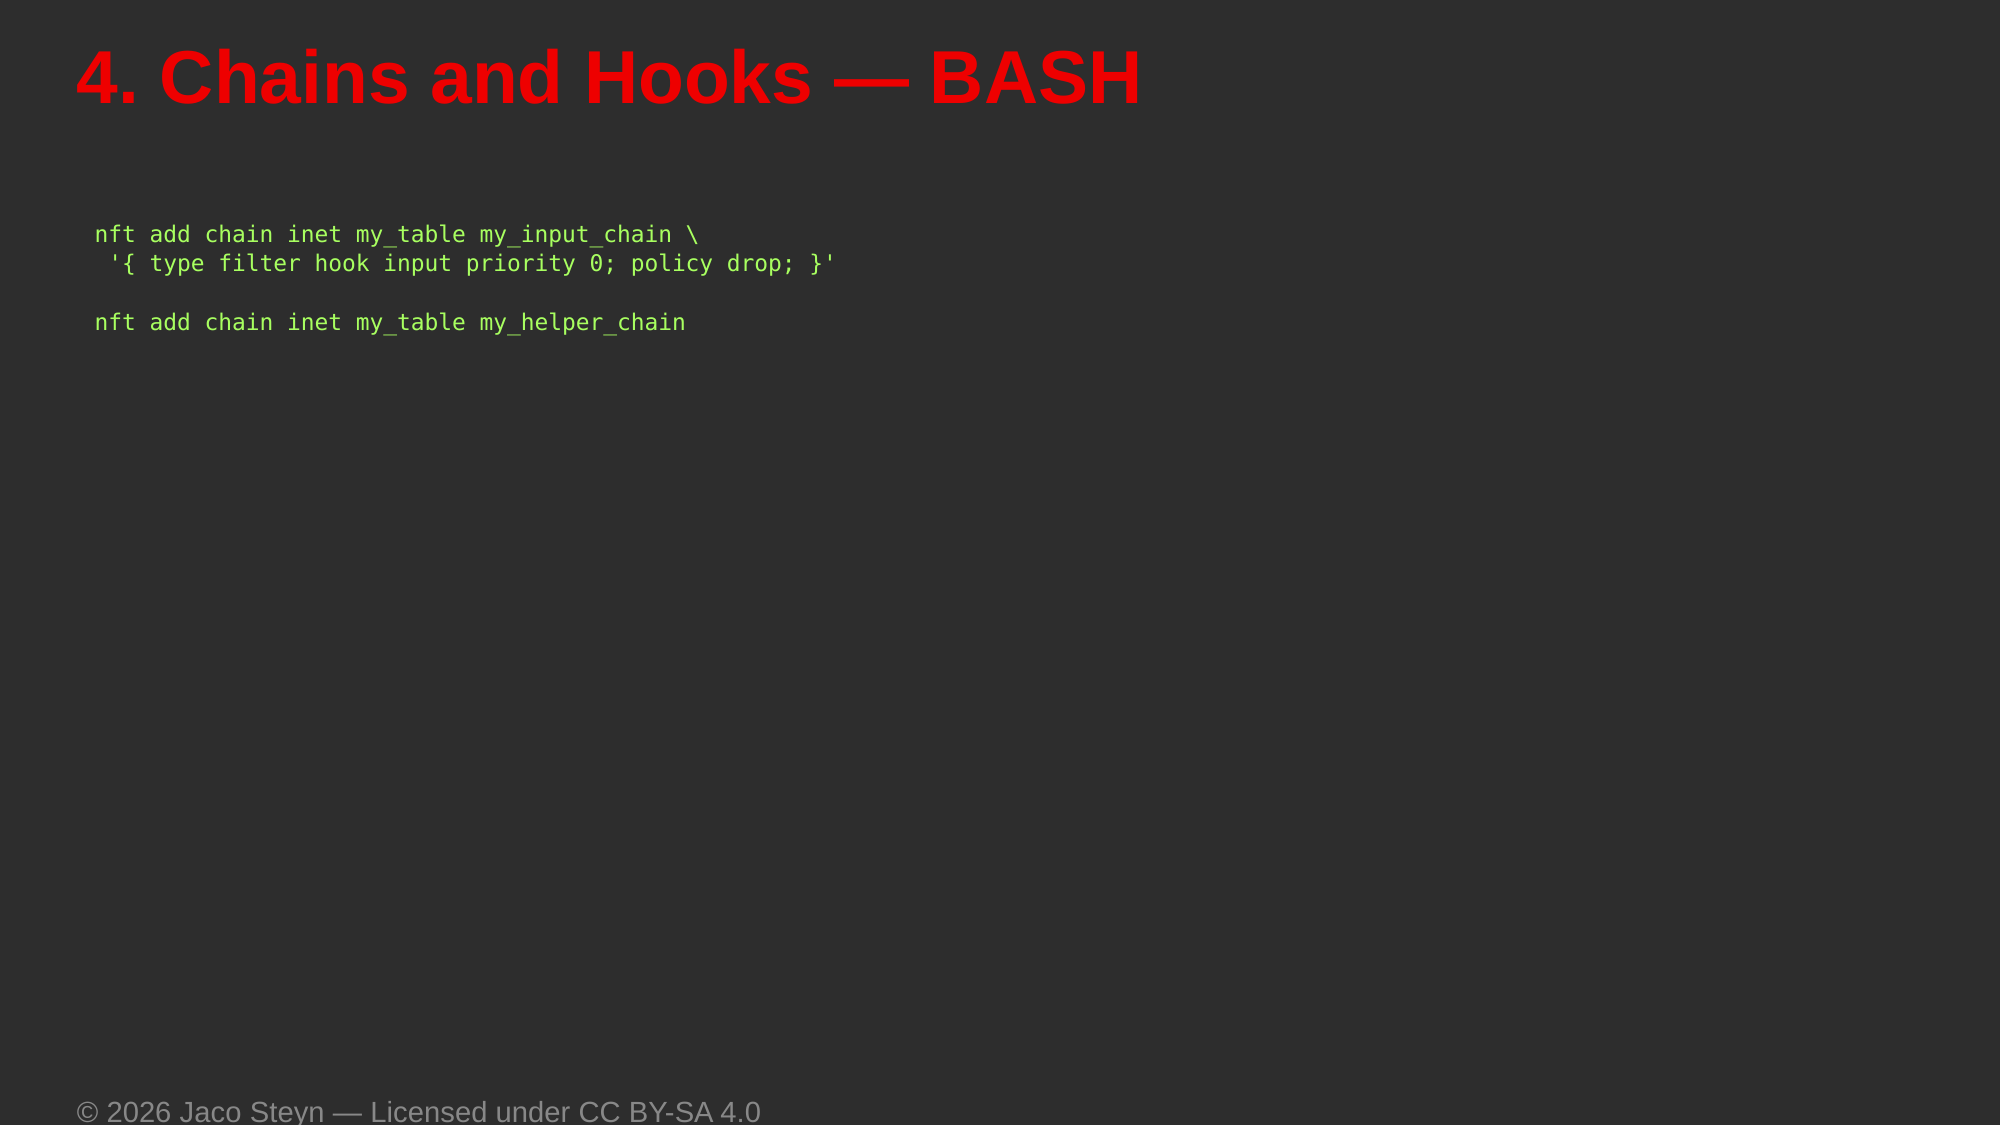

4. Chains and Hooks — BASH
nft add chain inet my_table my_input_chain \
 '{ type filter hook input priority 0; policy drop; }'
nft add chain inet my_table my_helper_chain
© 2026 Jaco Steyn — Licensed under CC BY-SA 4.0